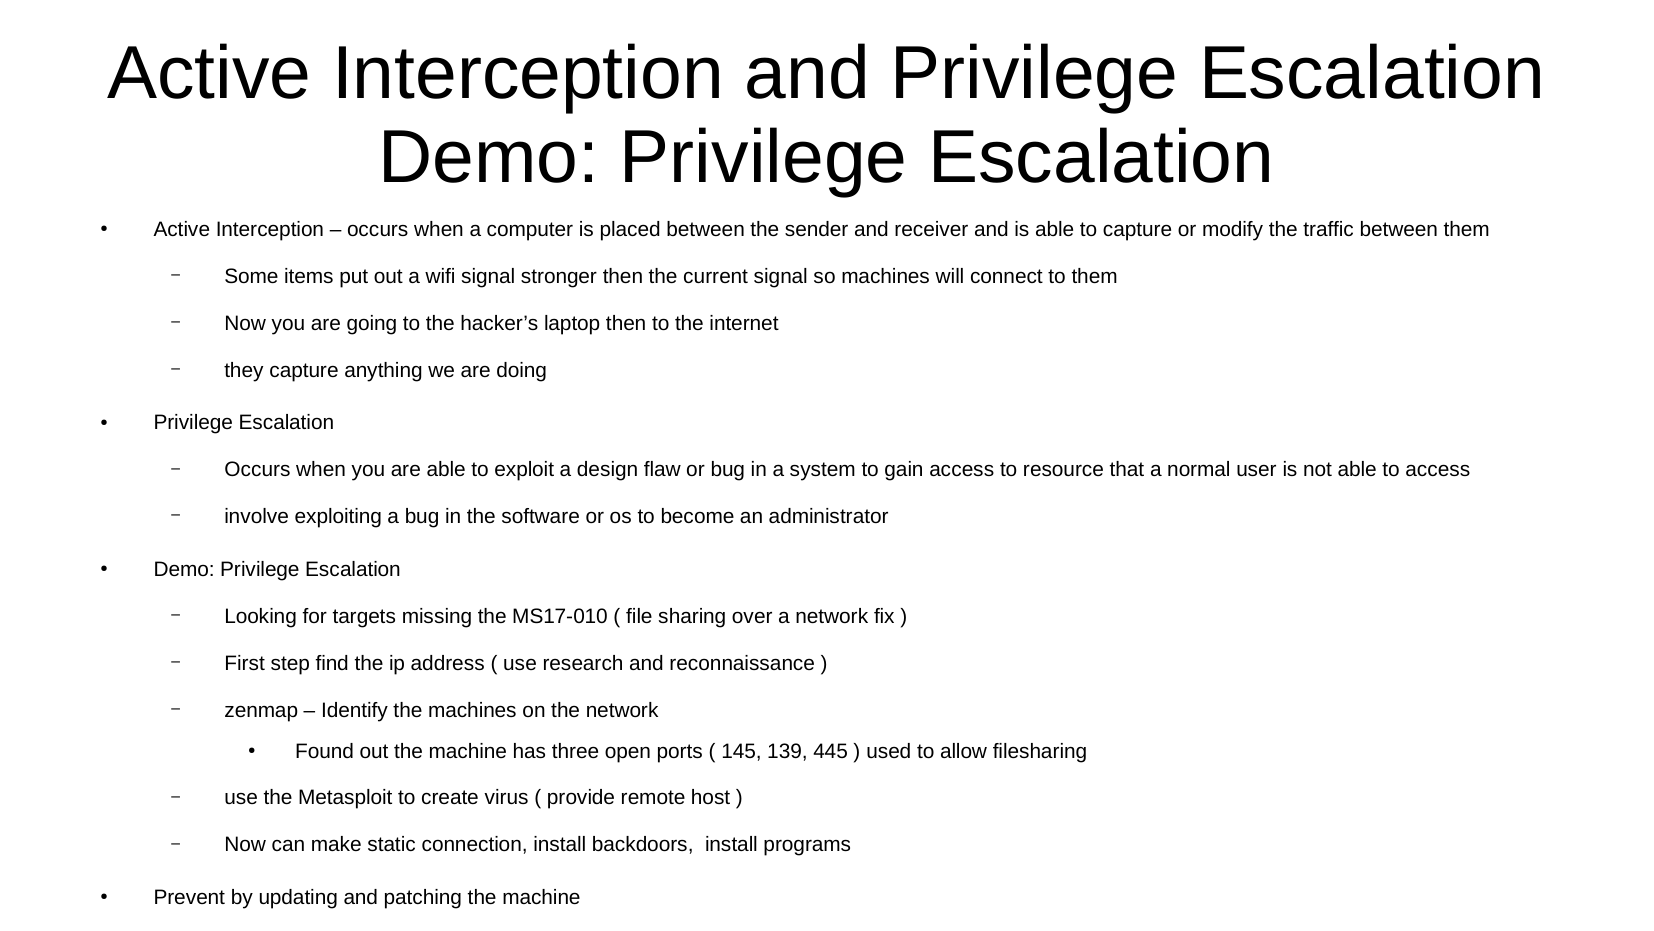

# Active Interception and Privilege Escalation Demo: Privilege Escalation
Active Interception – occurs when a computer is placed between the sender and receiver and is able to capture or modify the traffic between them
Some items put out a wifi signal stronger then the current signal so machines will connect to them
Now you are going to the hacker’s laptop then to the internet
they capture anything we are doing
Privilege Escalation
Occurs when you are able to exploit a design flaw or bug in a system to gain access to resource that a normal user is not able to access
involve exploiting a bug in the software or os to become an administrator
Demo: Privilege Escalation
Looking for targets missing the MS17-010 ( file sharing over a network fix )
First step find the ip address ( use research and reconnaissance )
zenmap – Identify the machines on the network
Found out the machine has three open ports ( 145, 139, 445 ) used to allow filesharing
use the Metasploit to create virus ( provide remote host )
Now can make static connection, install backdoors, install programs
Prevent by updating and patching the machine